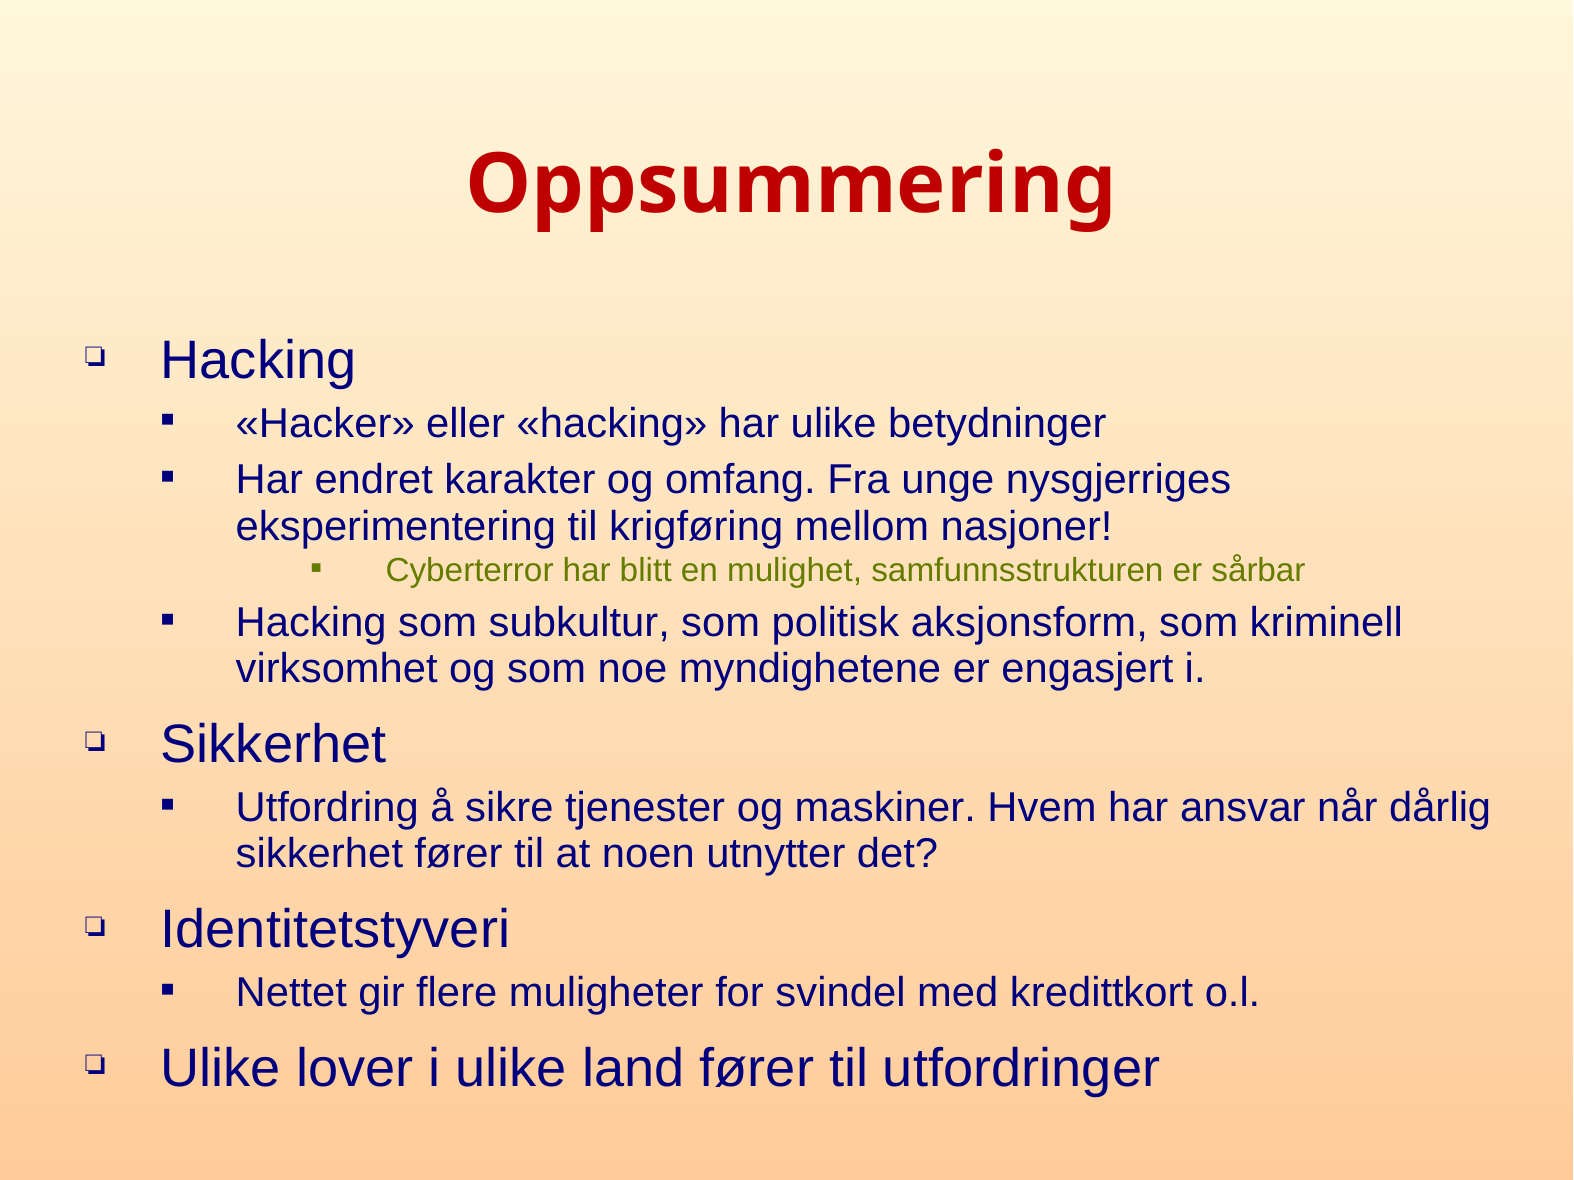

# Oppsummering
Hacking
«Hacker» eller «hacking» har ulike betydninger
Har endret karakter og omfang. Fra unge nysgjerriges eksperimentering til krigføring mellom nasjoner!
Cyberterror har blitt en mulighet, samfunnsstrukturen er sårbar
Hacking som subkultur, som politisk aksjonsform, som kriminell virksomhet og som noe myndighetene er engasjert i.
Sikkerhet
Utfordring å sikre tjenester og maskiner. Hvem har ansvar når dårlig sikkerhet fører til at noen utnytter det?
Identitetstyveri
Nettet gir flere muligheter for svindel med kredittkort o.l.
Ulike lover i ulike land fører til utfordringer